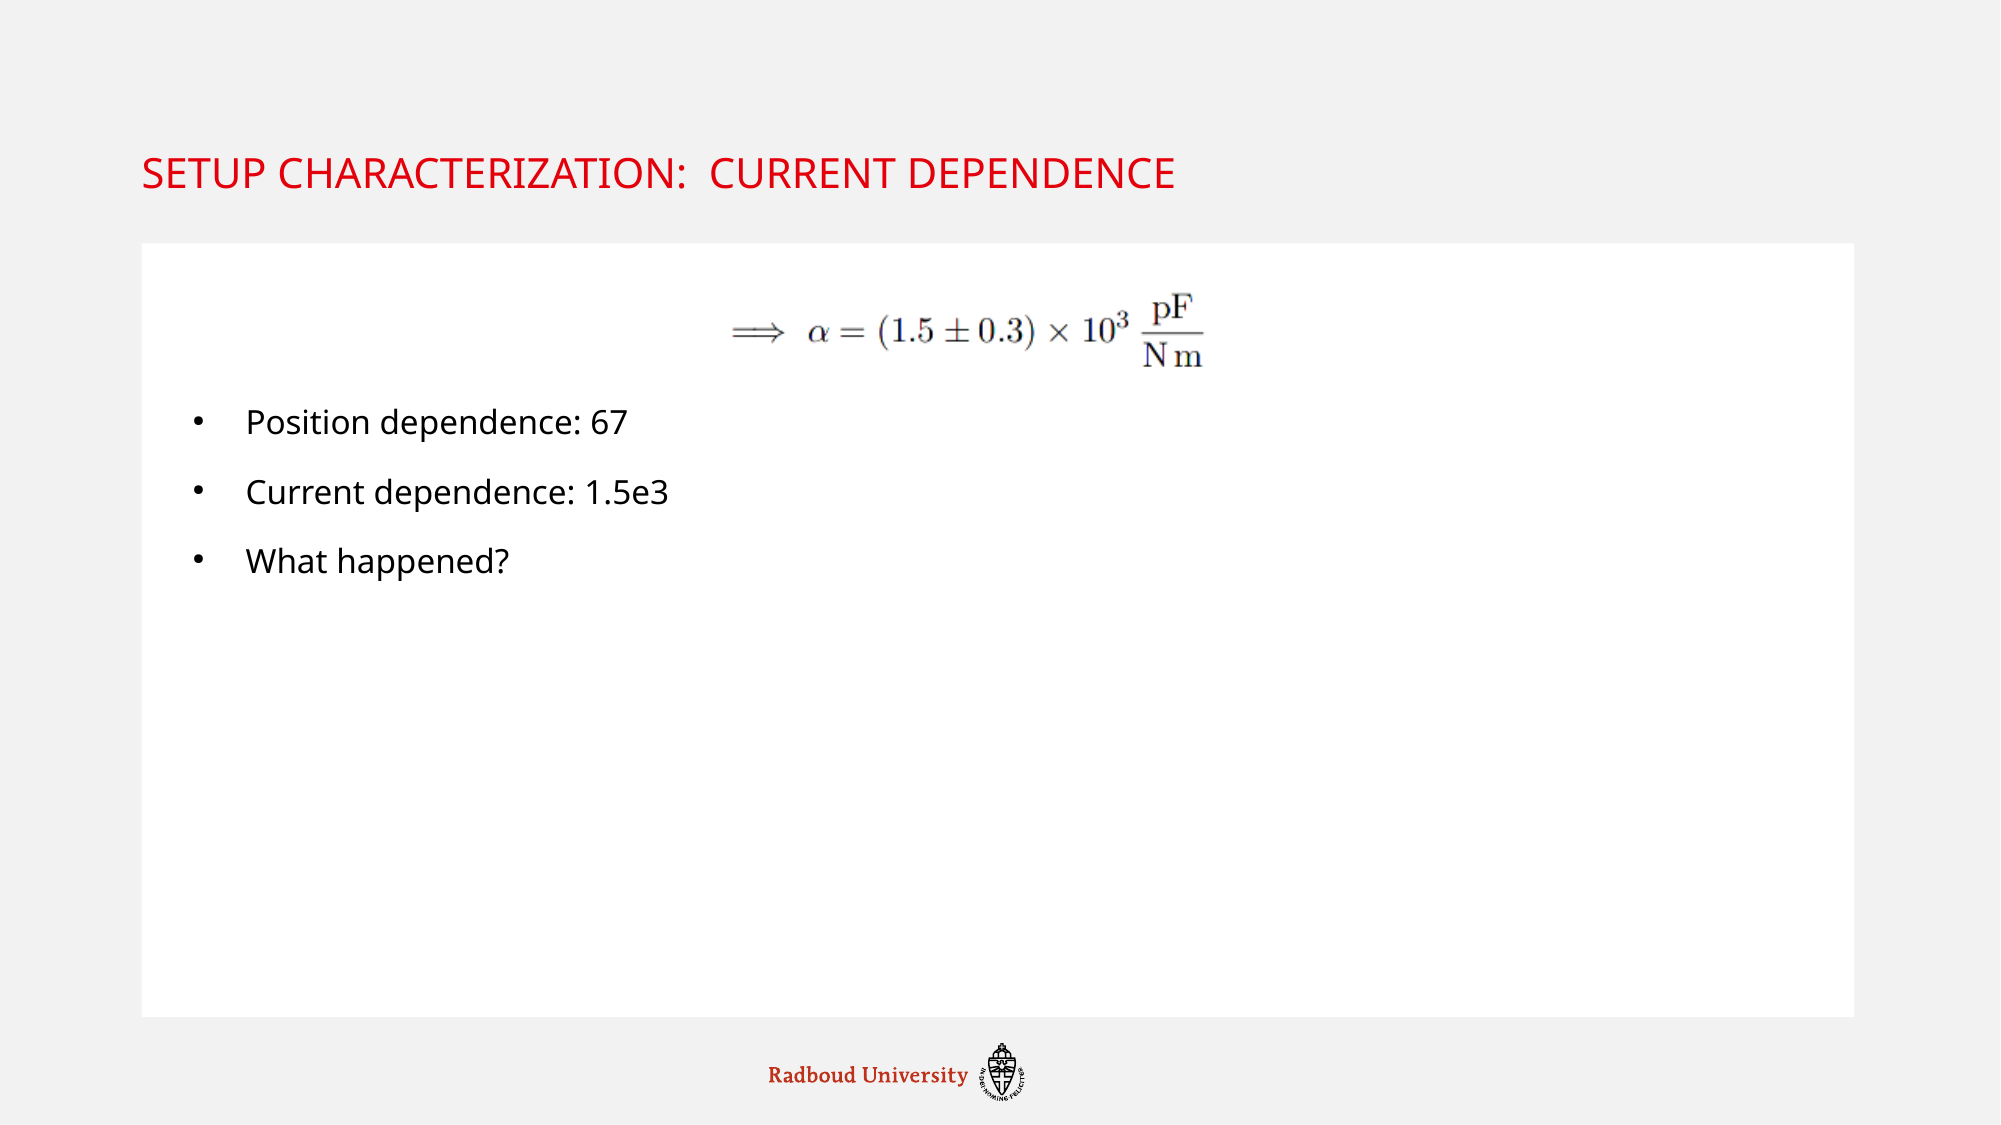

# Setup Characterization: Current dependence
Position dependence: 67
Current dependence: 1.5e3
What happened?